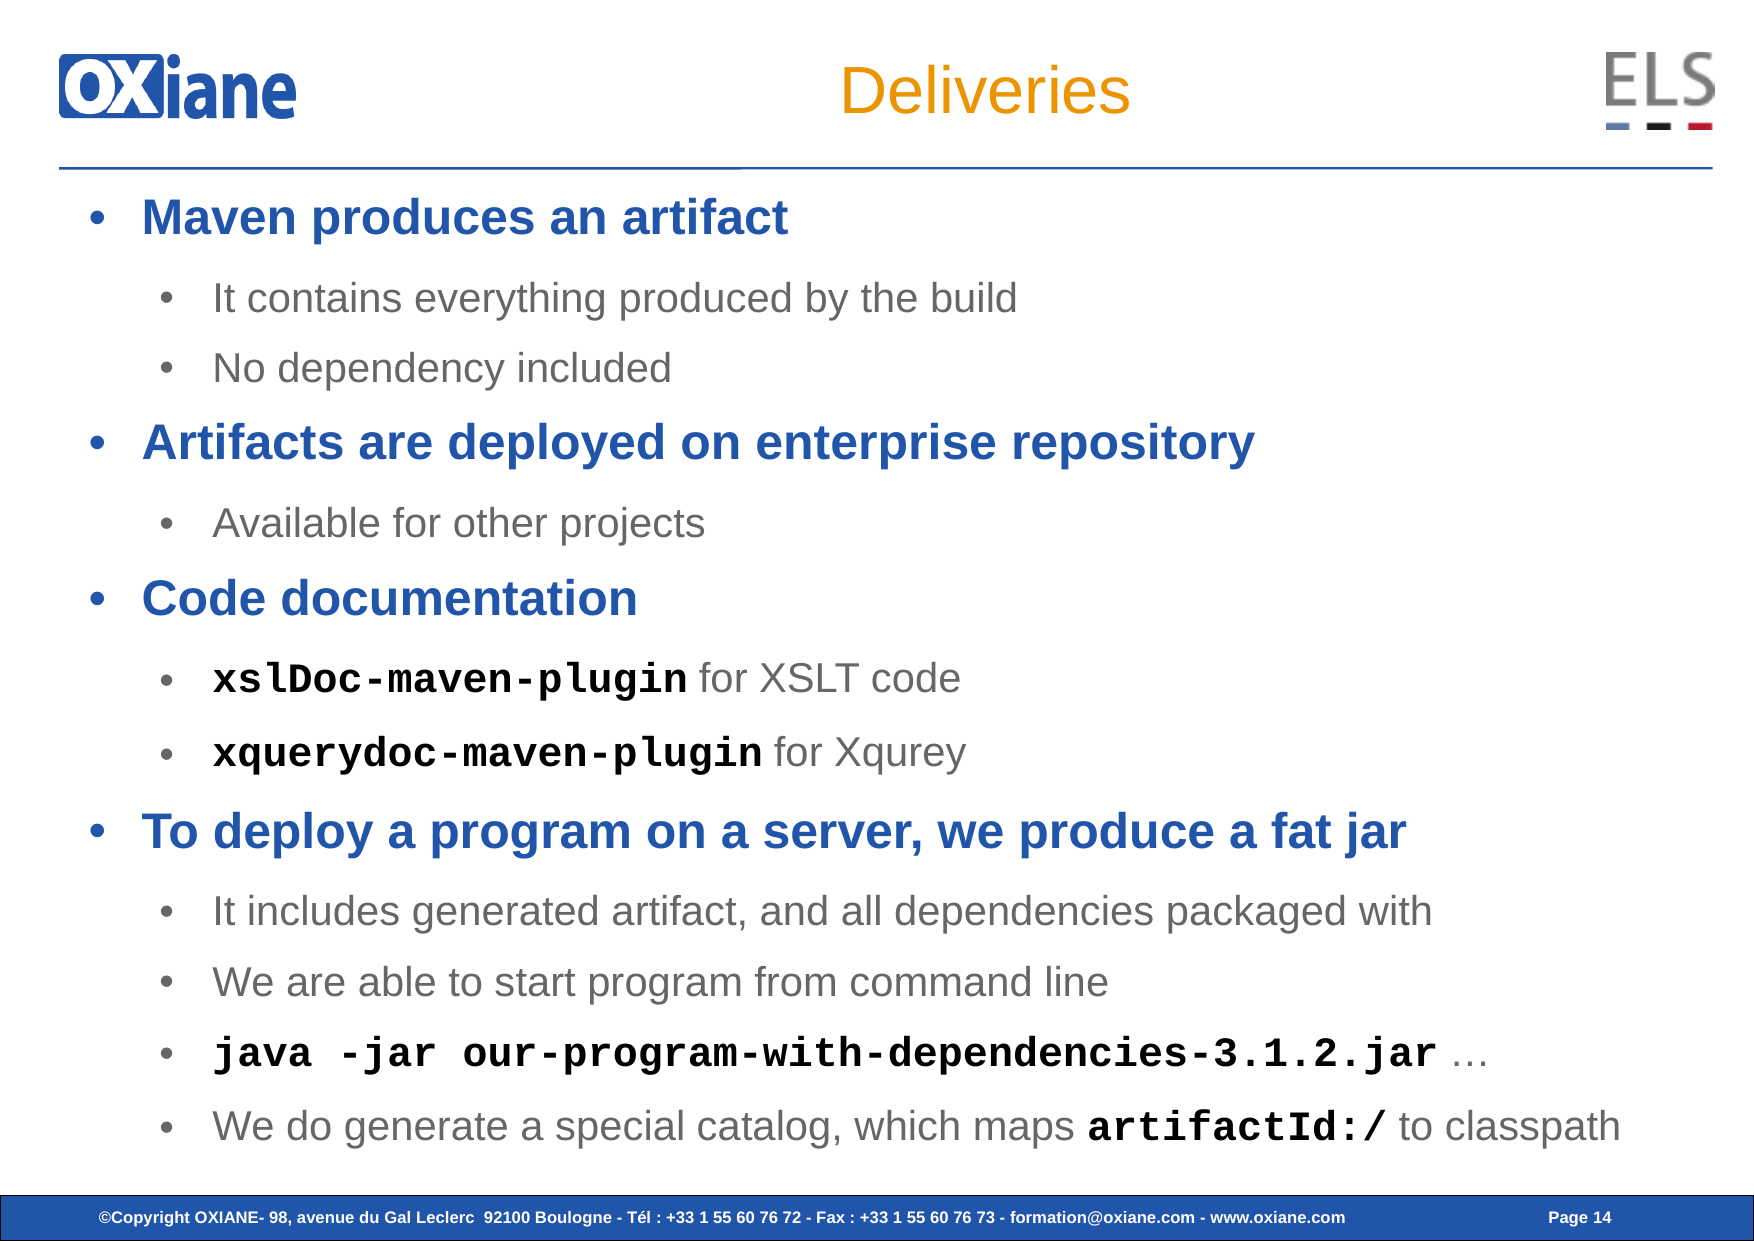

# Deliveries
Maven produces an artifact
It contains everything produced by the build
No dependency included
Artifacts are deployed on enterprise repository
Available for other projects
Code documentation
xslDoc-maven-plugin for XSLT code
xquerydoc-maven-plugin for Xqurey
To deploy a program on a server, we produce a fat jar
It includes generated artifact, and all dependencies packaged with
We are able to start program from command line
java -jar our-program-with-dependencies-3.1.2.jar …
We do generate a special catalog, which maps artifactId:/ to classpath